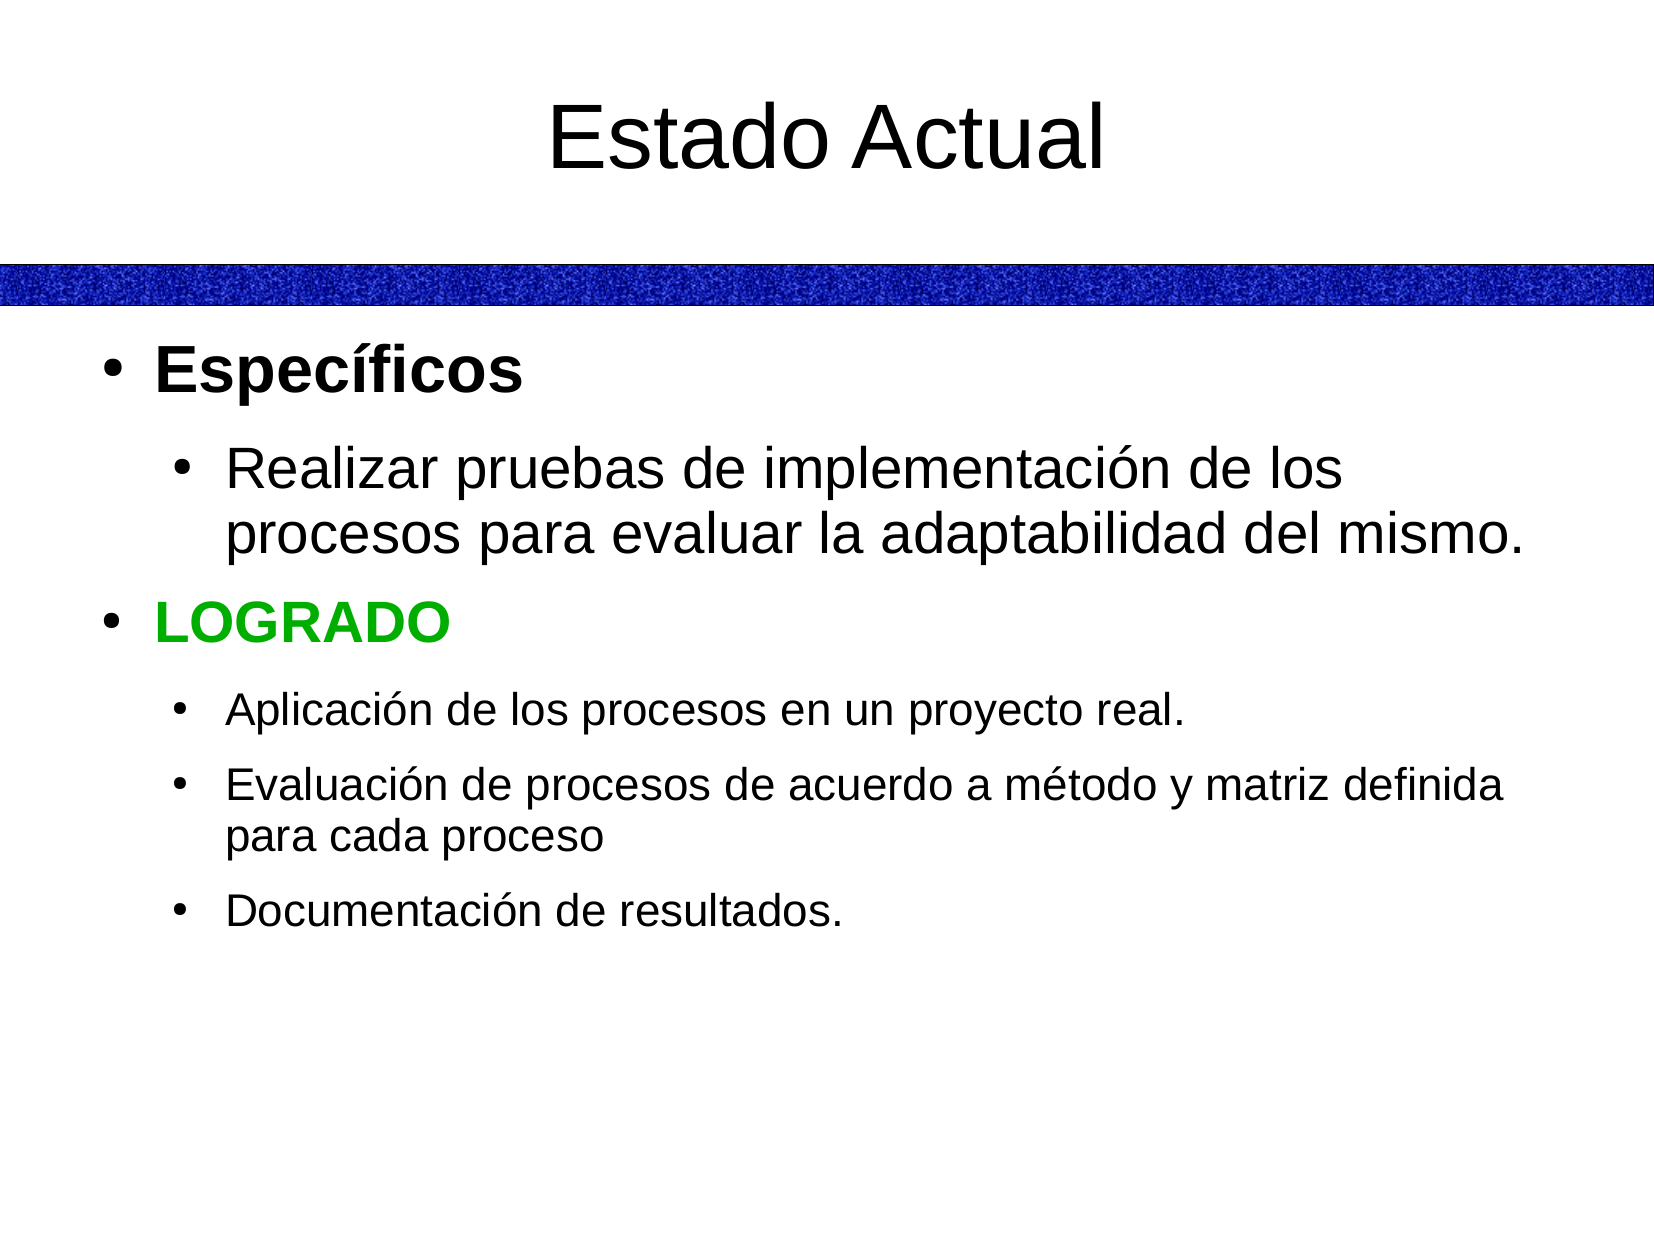

Estado Actual
# Específicos
Realizar pruebas de implementación de los procesos para evaluar la adaptabilidad del mismo.
LOGRADO
Aplicación de los procesos en un proyecto real.
Evaluación de procesos de acuerdo a método y matriz definida para cada proceso
Documentación de resultados.